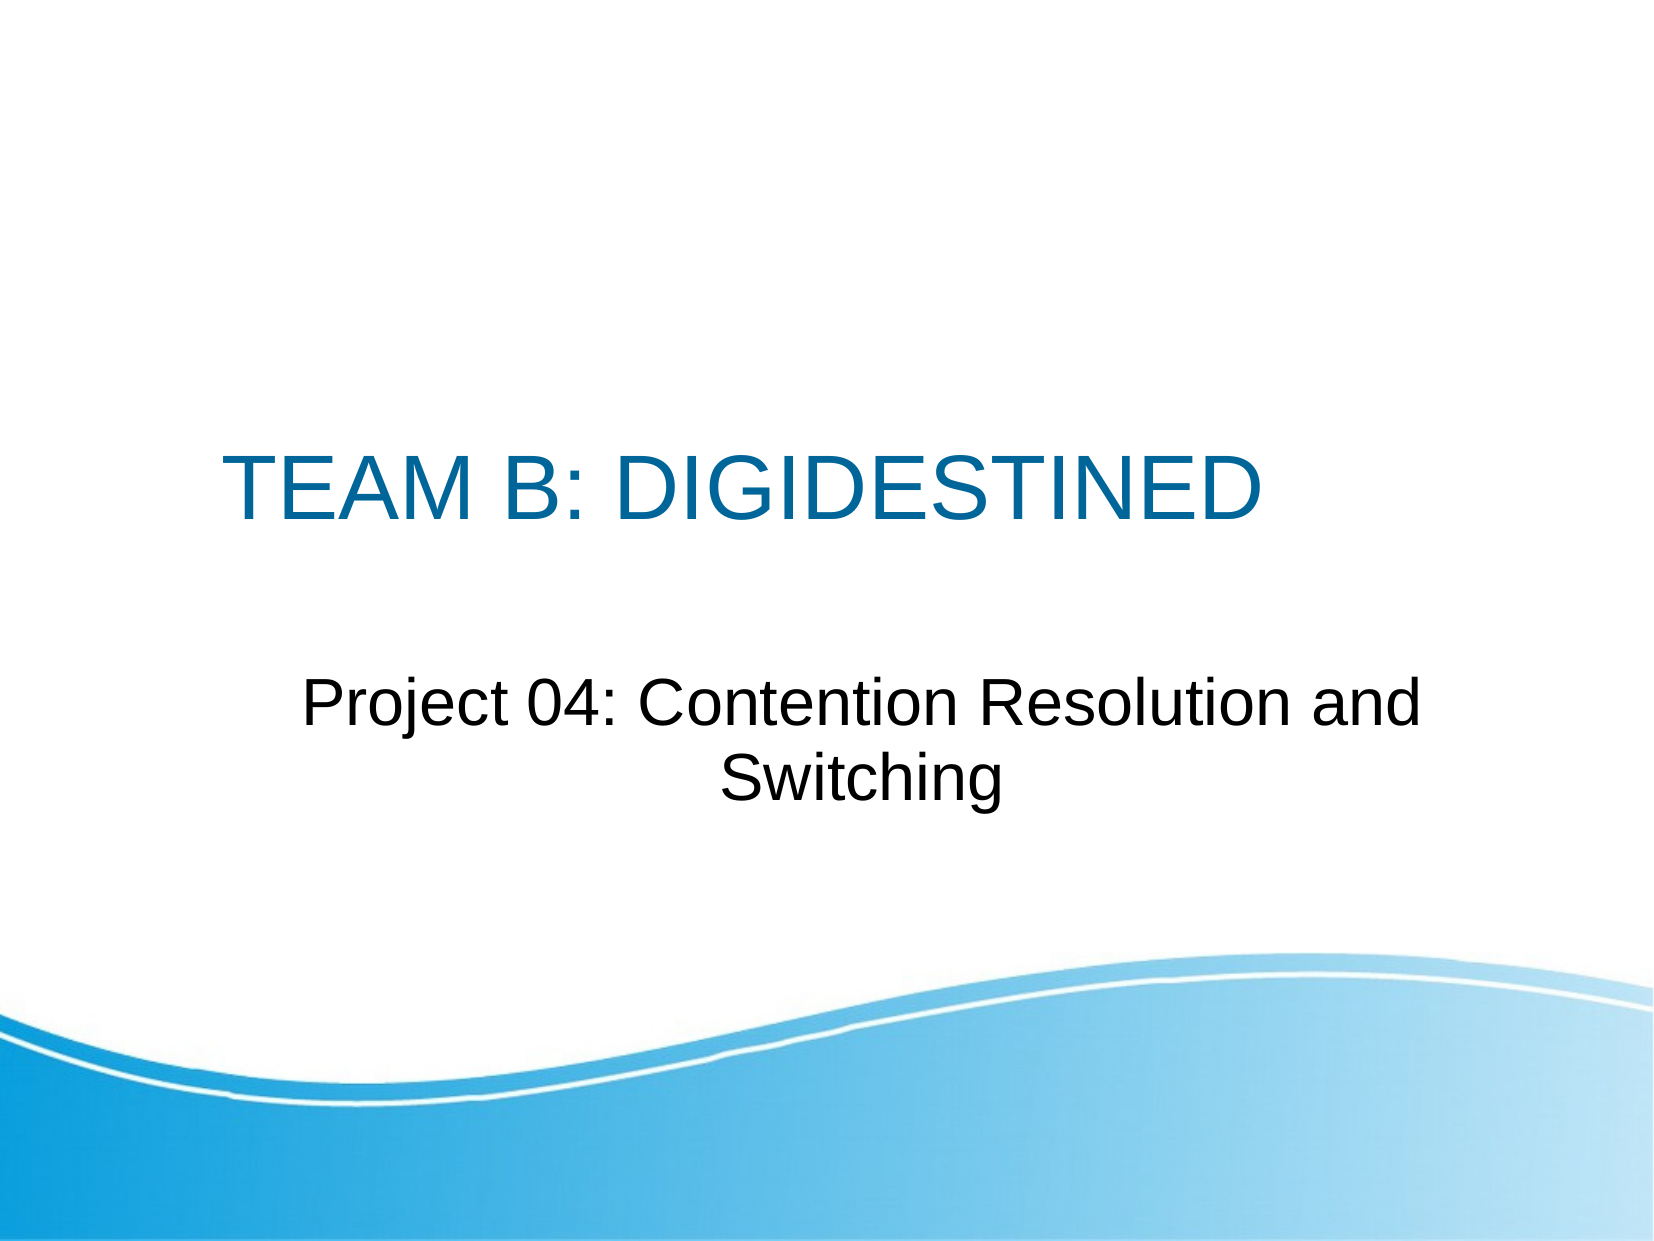

# TEAM B: DIGIDESTINED
Project 04: Contention Resolution and Switching